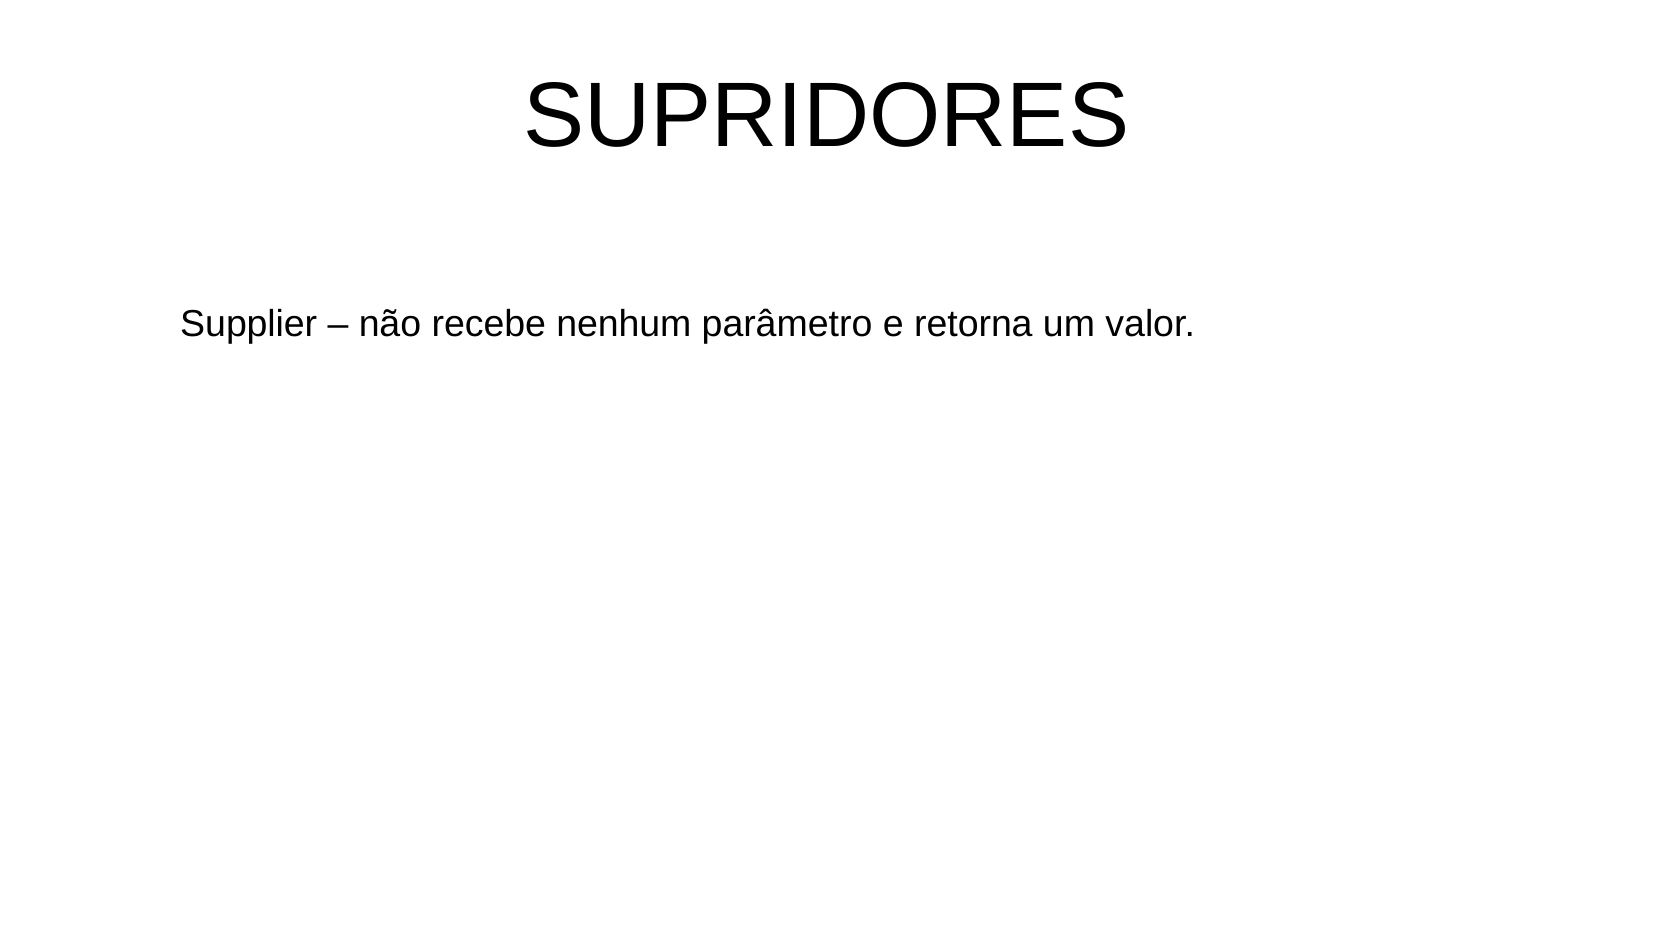

# SUPRIDORES
Supplier – não recebe nenhum parâmetro e retorna um valor.